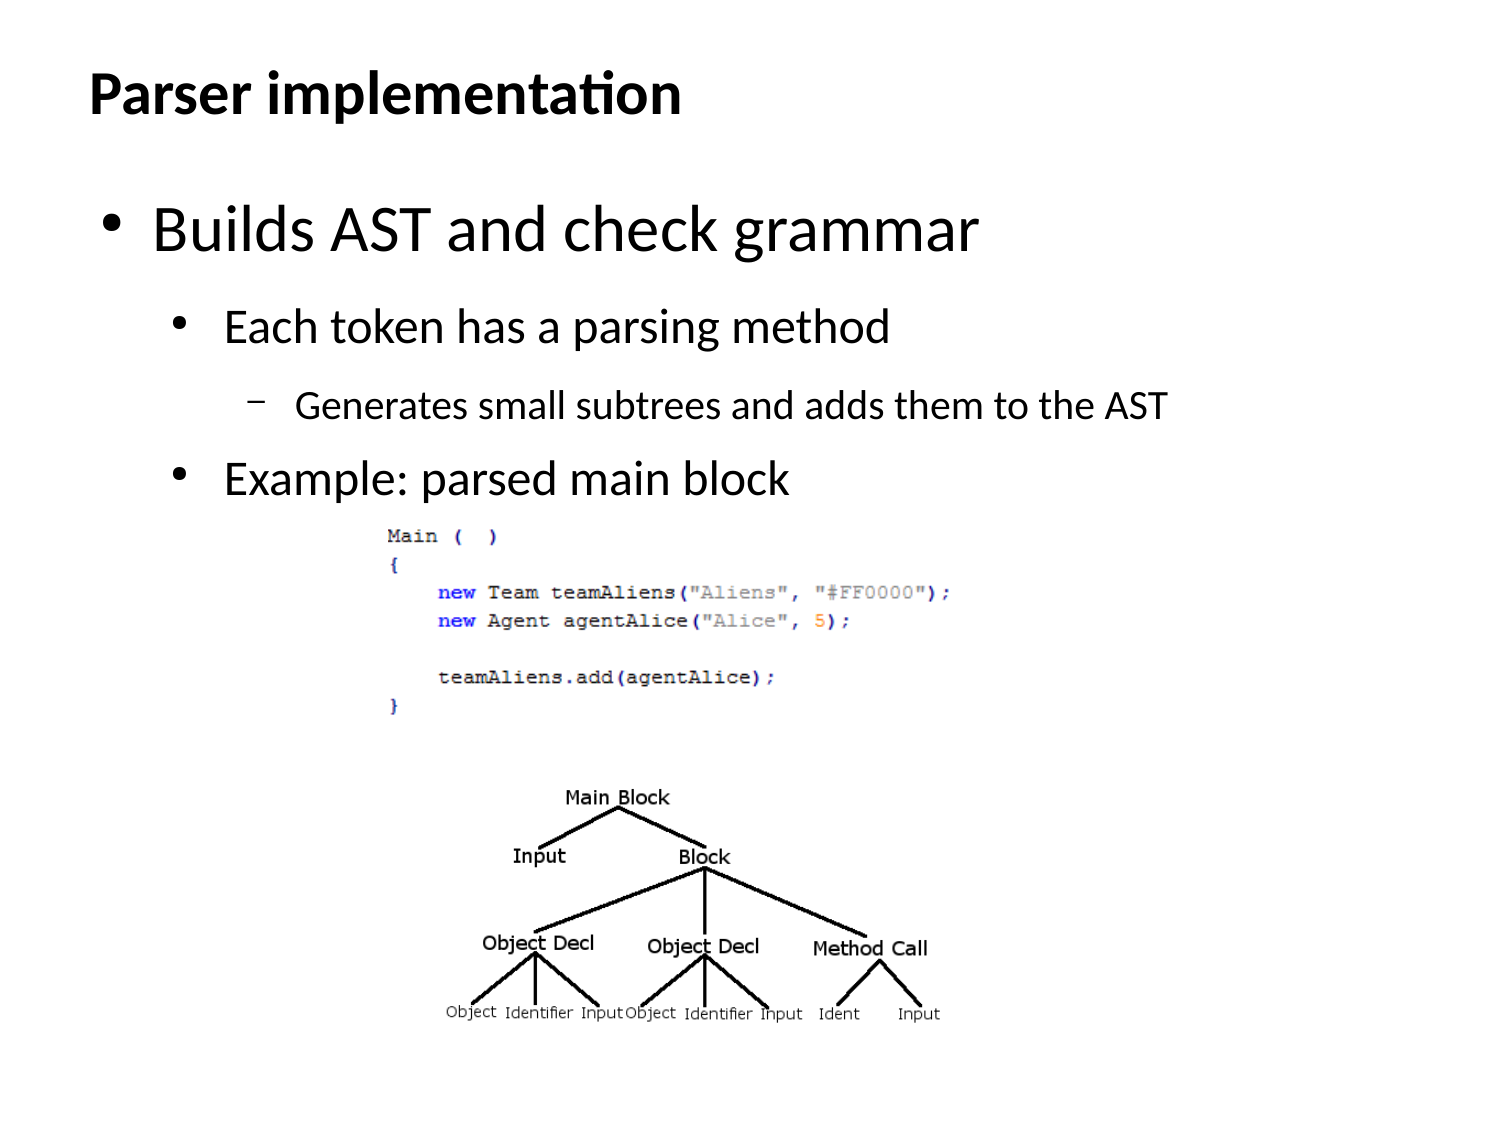

# Parser implementation
Builds AST and check grammar
Each token has a parsing method
Generates small subtrees and adds them to the AST
Example: parsed main block